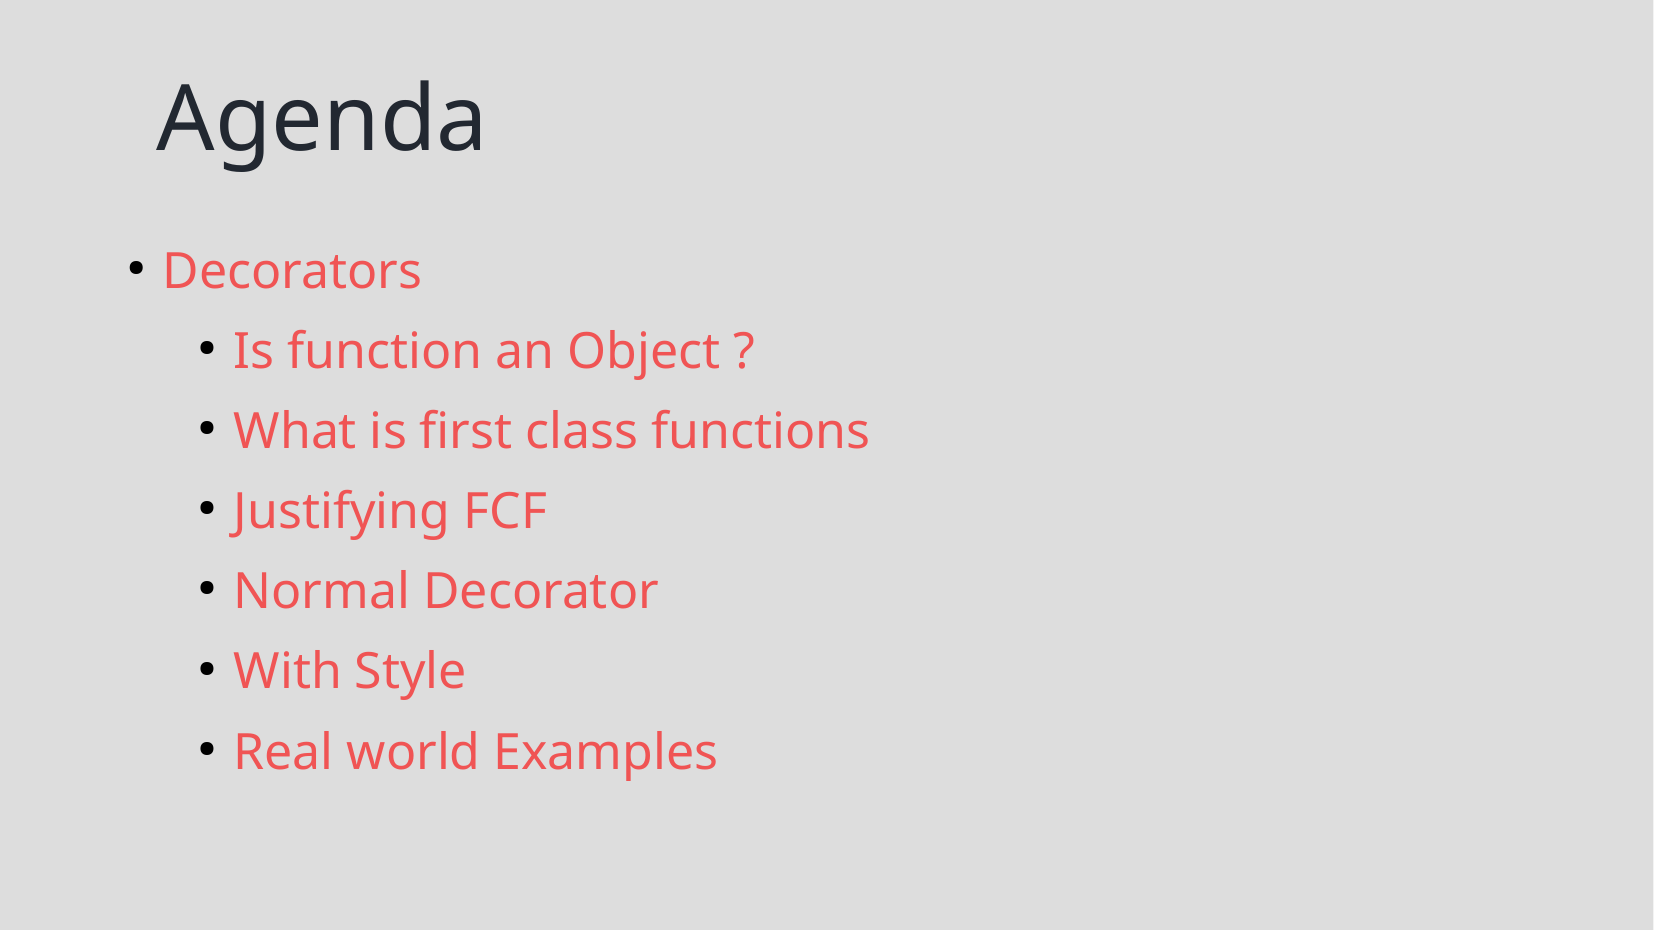

# Agenda
Decorators
Is function an Object ?
What is first class functions
Justifying FCF
Normal Decorator
With Style
Real world Examples